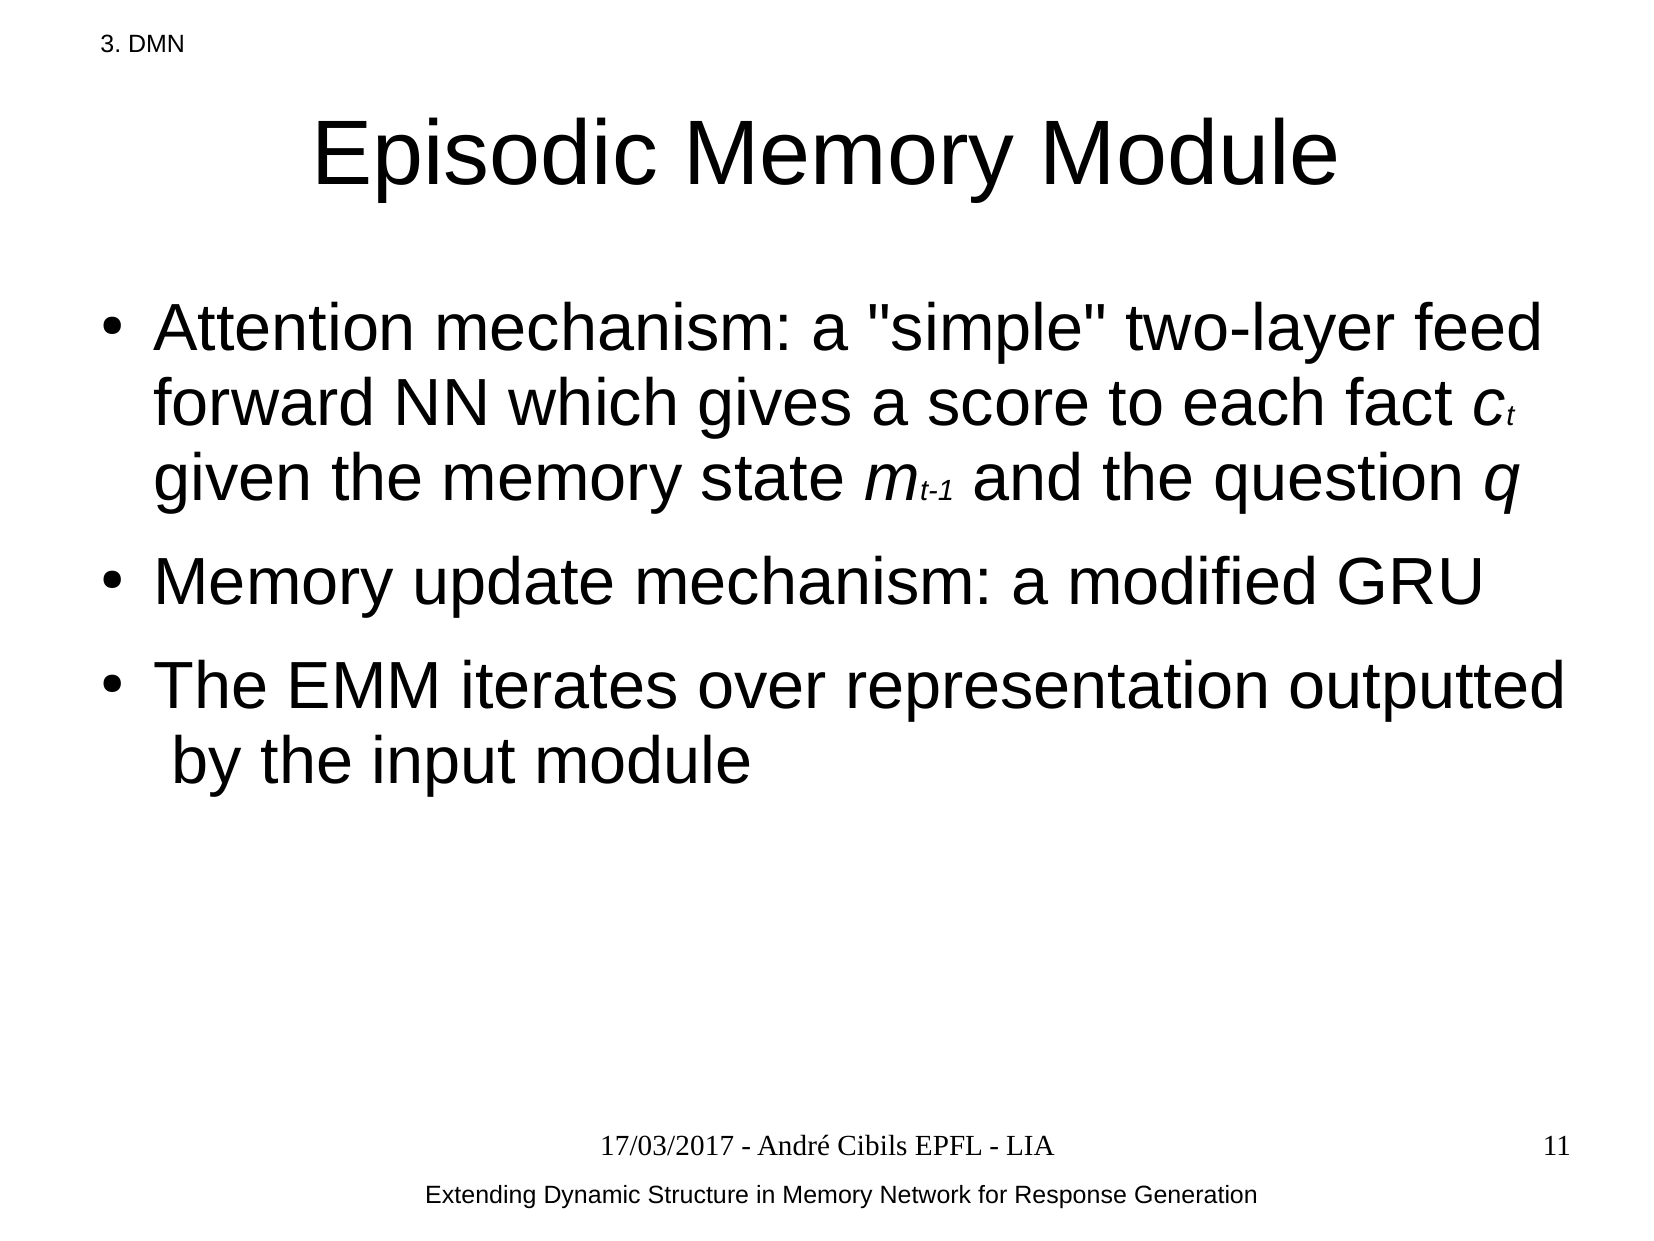

3. DMN
# Episodic Memory Module
Attention mechanism: a "simple" two-layer feed forward NN which gives a score to each fact ct given the memory state mt-1 and the question q
Memory update mechanism: a modified GRU
The EMM iterates over representation outputted by the input module
17/03/2017 - André Cibils EPFL - LIA
11
Extending Dynamic Structure in Memory Network for Response Generation